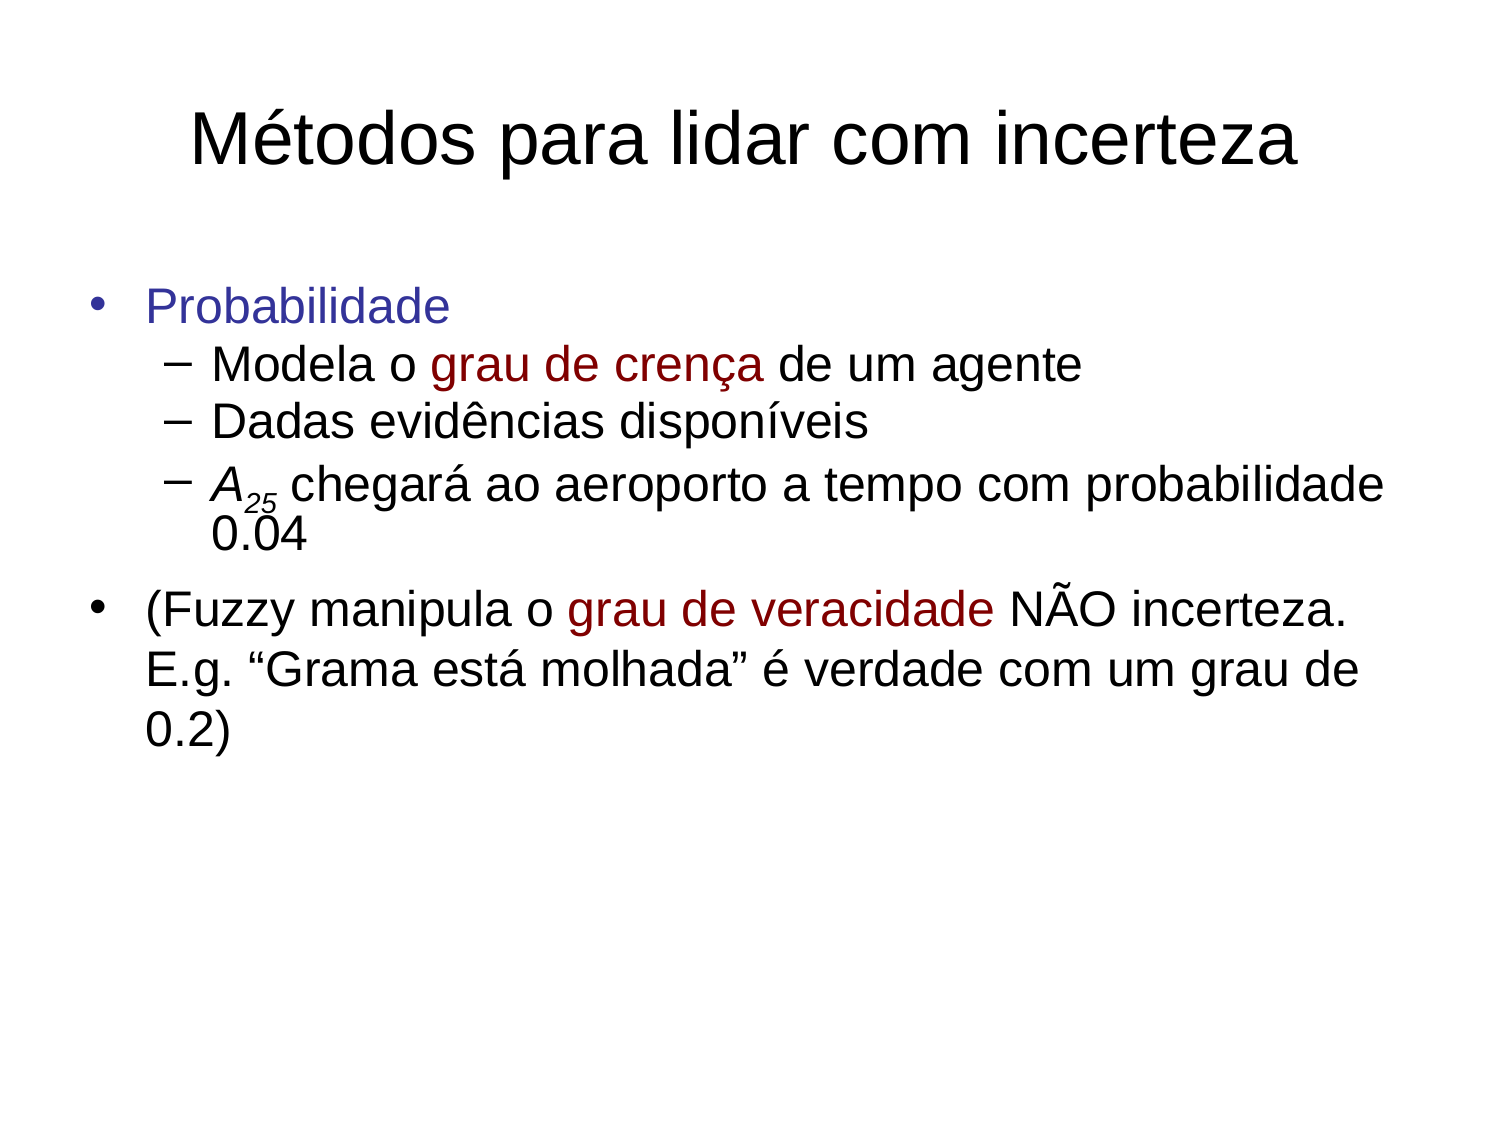

# Métodos para lidar com incerteza
Probabilidade
Modela o grau de crença de um agente
Dadas evidências disponíveis
A25 chegará ao aeroporto a tempo com probabilidade 0.04
(Fuzzy manipula o grau de veracidade NÃO incerteza. E.g. “Grama está molhada” é verdade com um grau de 0.2)